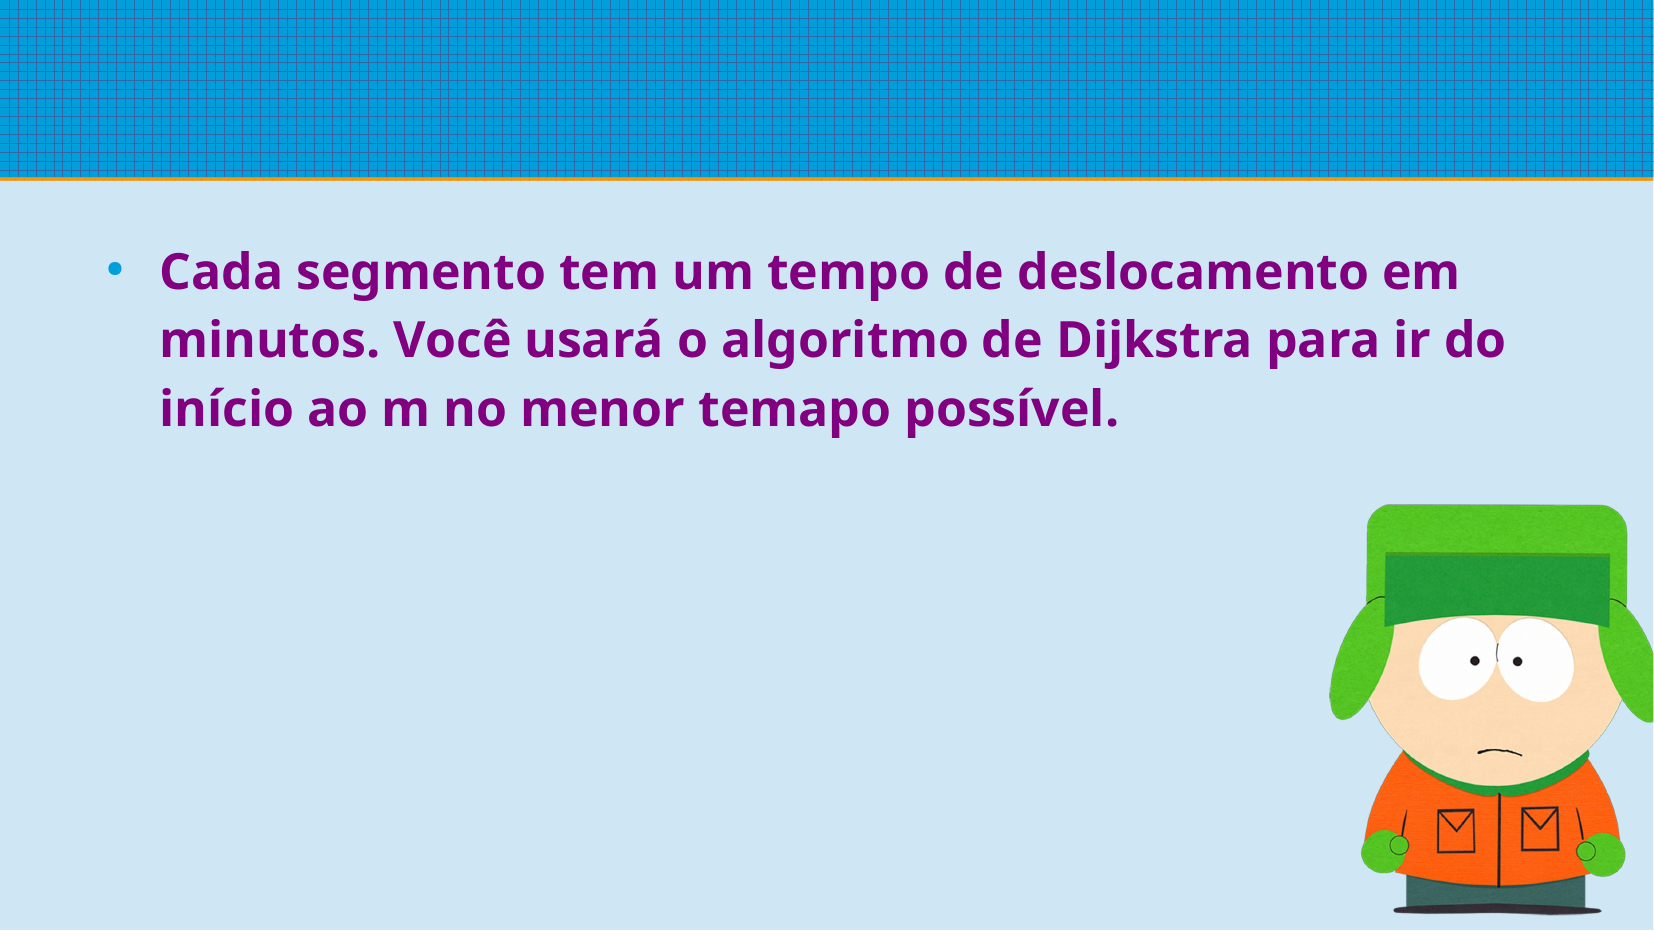

#
Cada segmento tem um tempo de deslocamento em minutos. Você usará o algoritmo de Dijkstra para ir do início ao m no menor temapo possível.